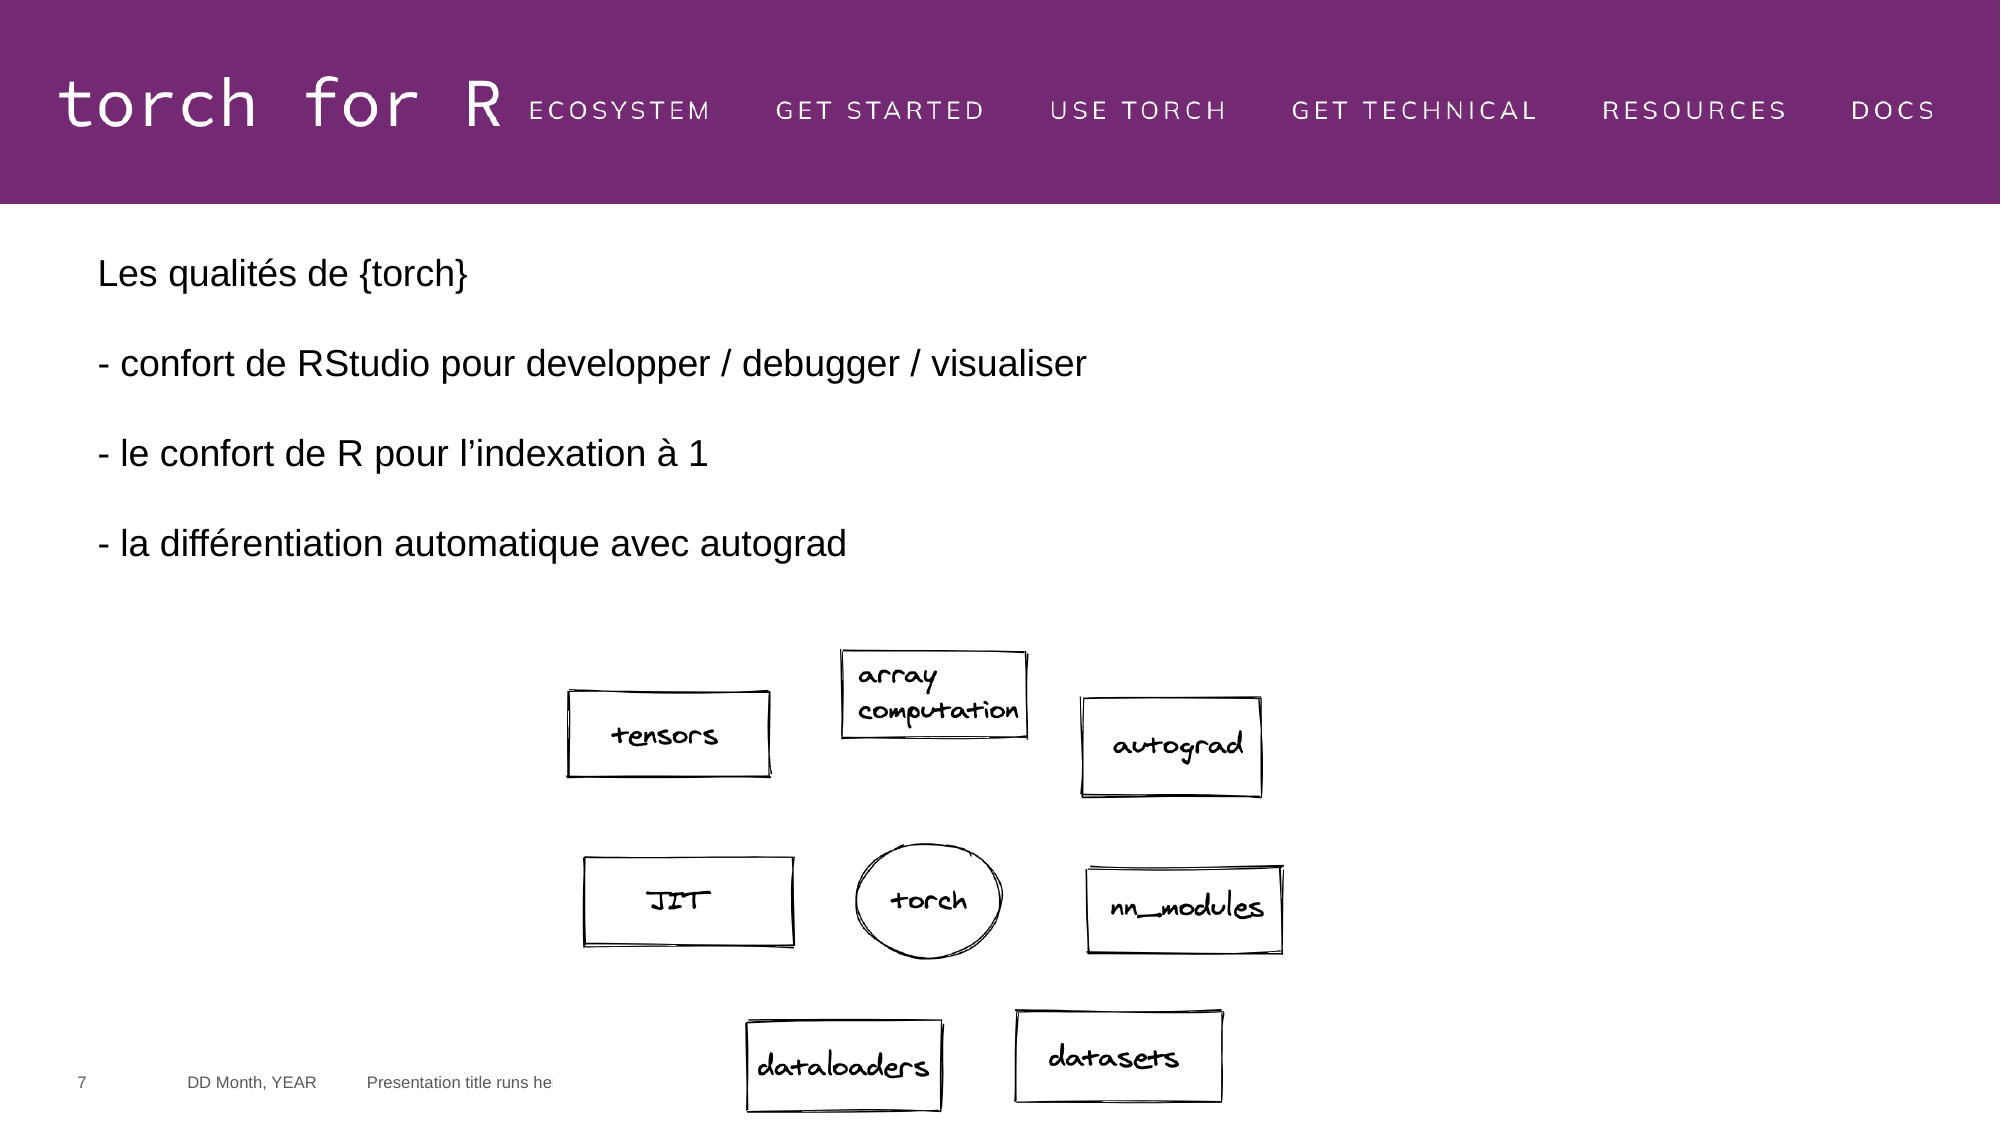

Les qualités de {torch}
- confort de RStudio pour developper / debugger / visualiser
- le confort de R pour l’indexation à 1
- la différentiation automatique avec autograd
DD Month, YEAR
Presentation title runs here (go to Header and Footer to edit this text)